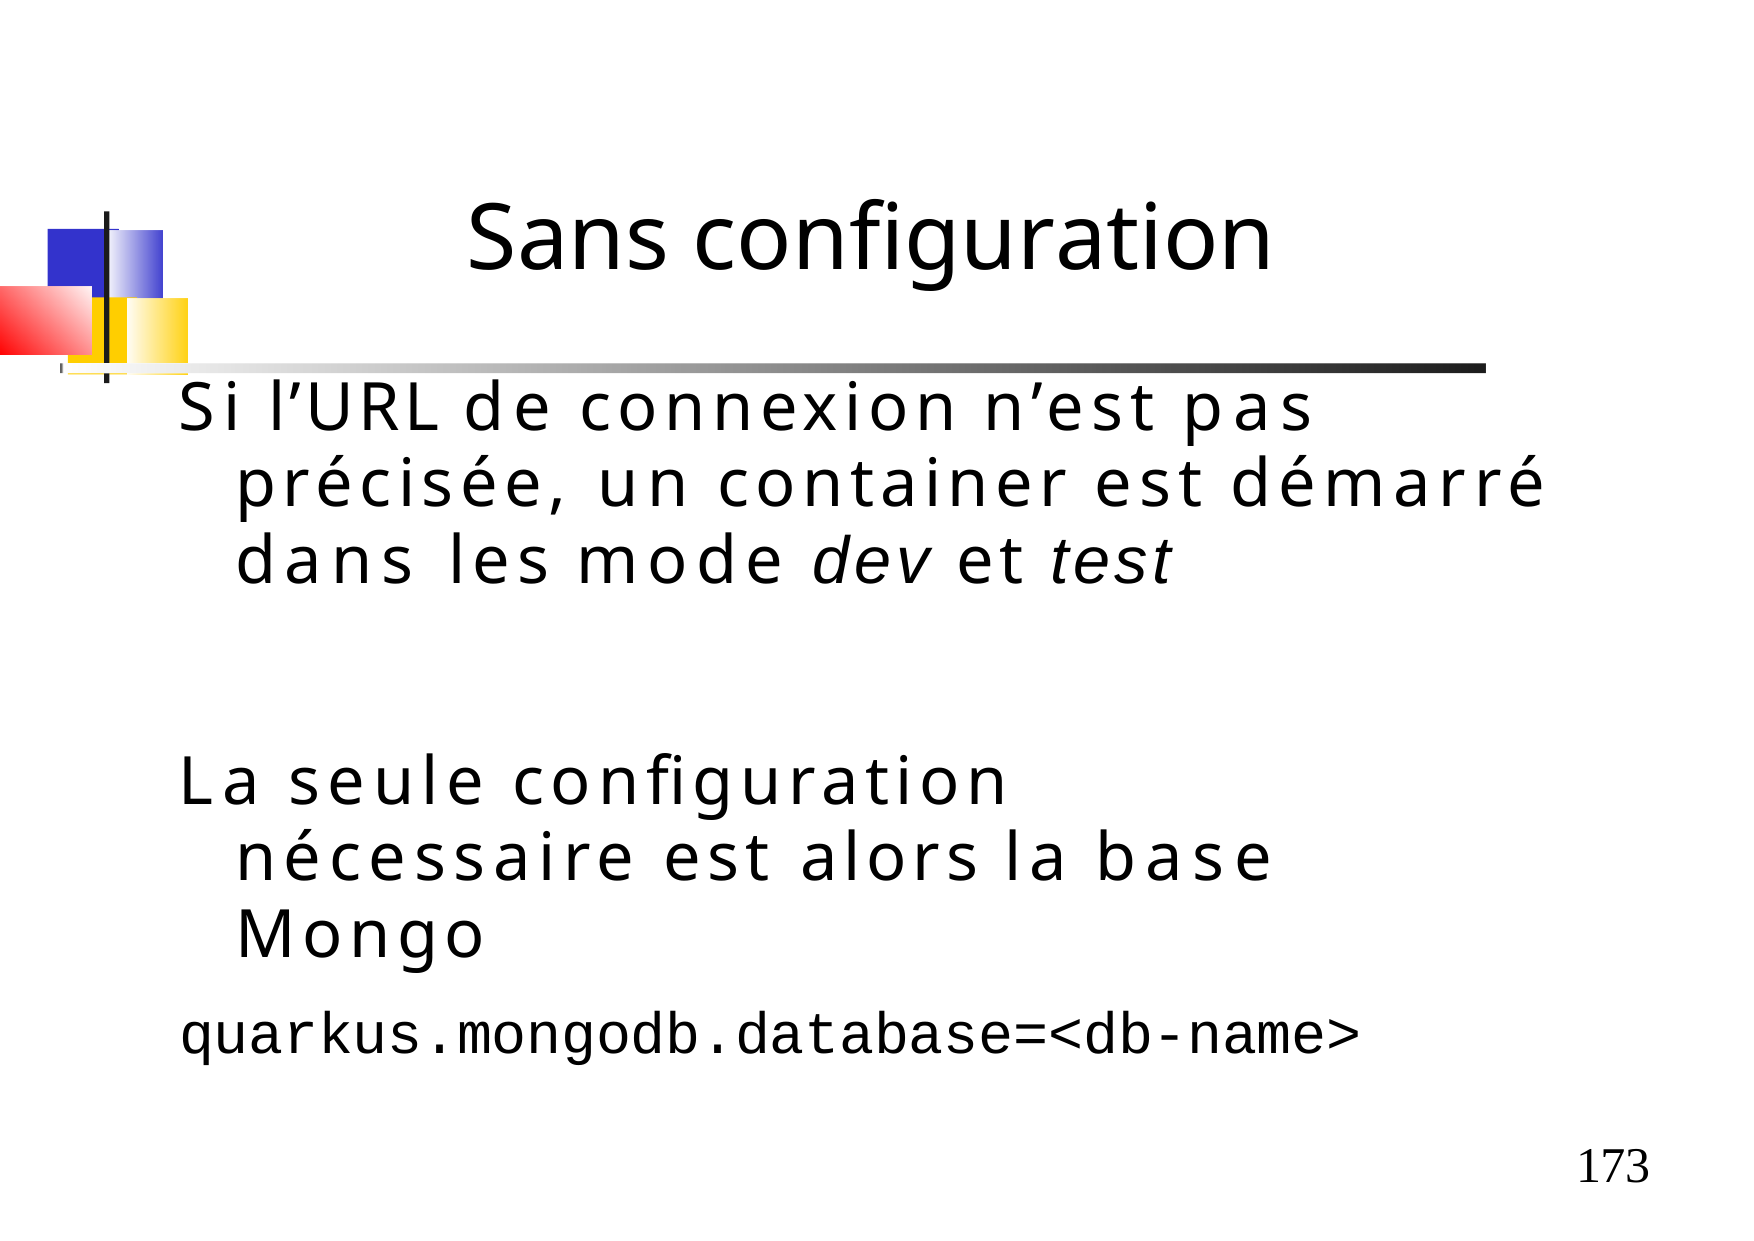

# Sans configuration
Si l’URL de connexion n’est pas précisée, un container est démarré dans les mode dev et test
La seule configuration nécessaire est alors la base Mongo
quarkus.mongodb.database=<db-name>
173